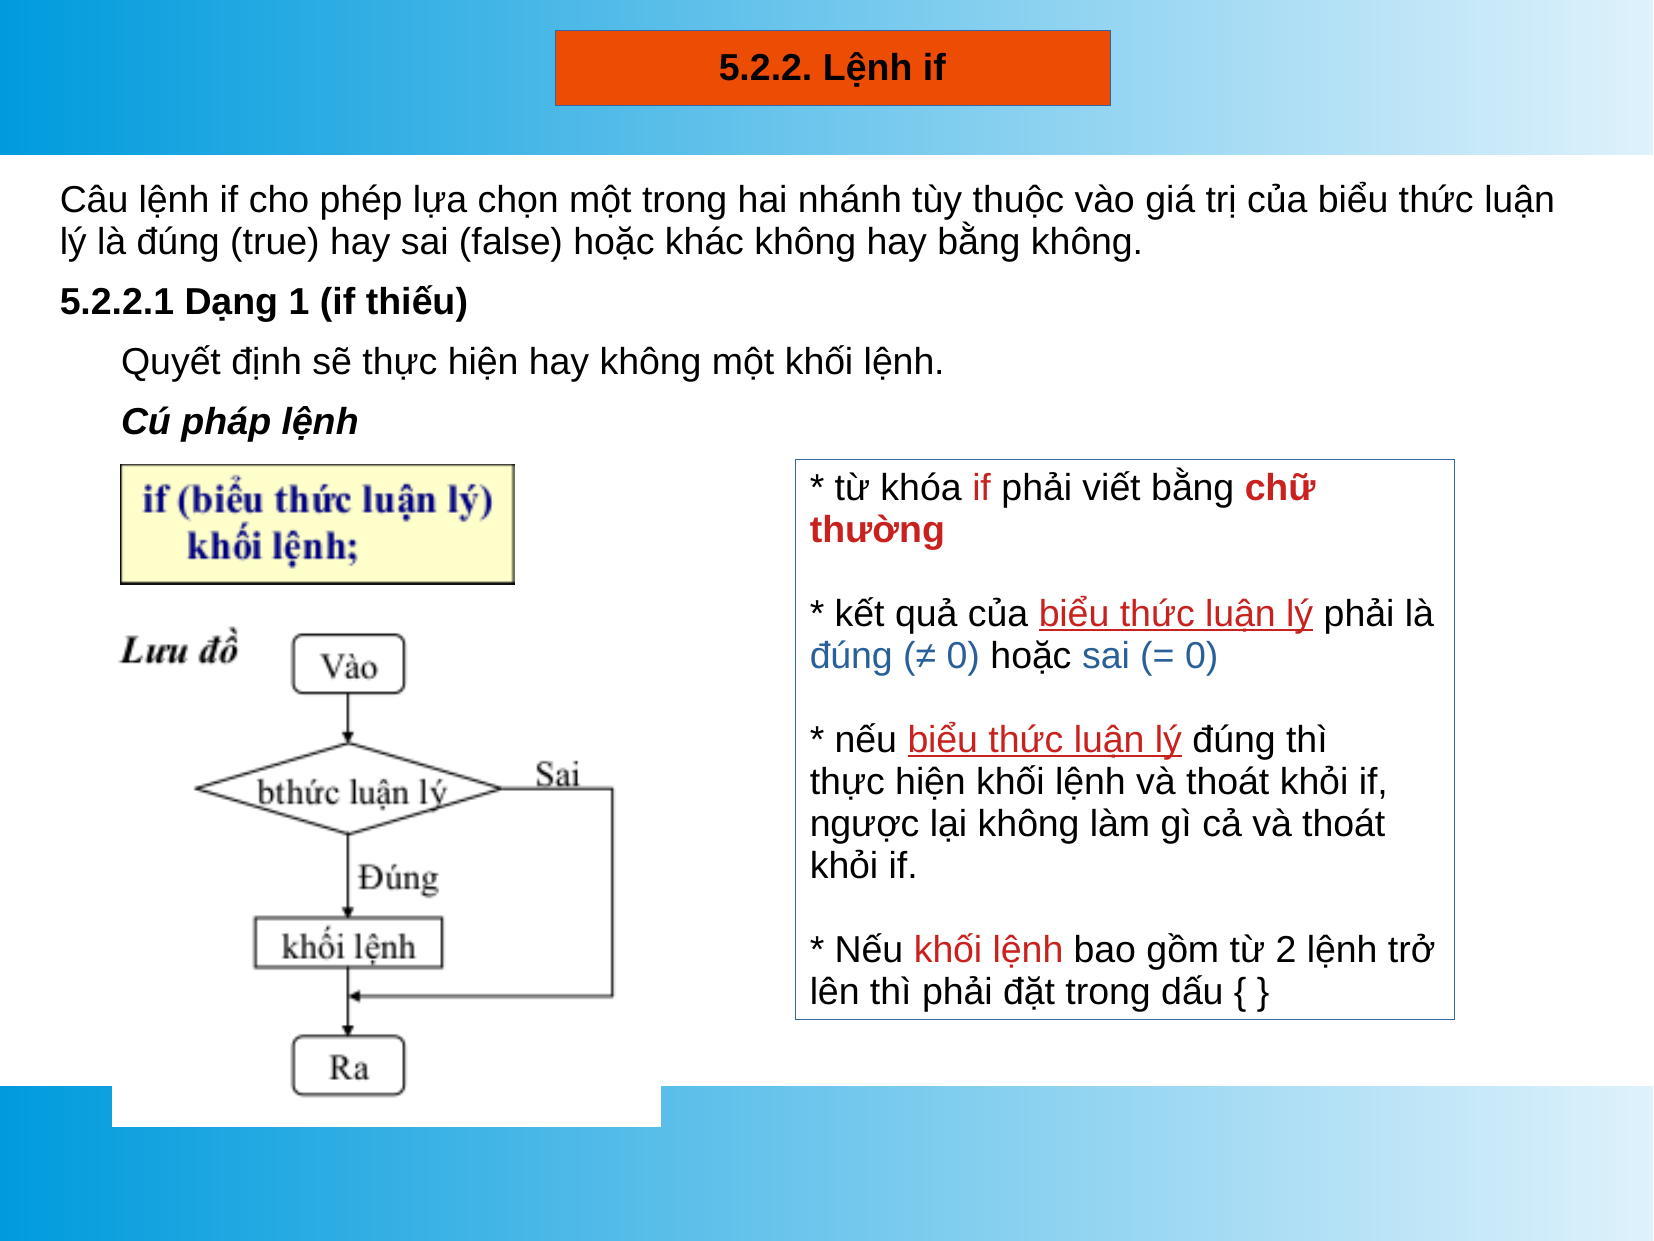

5.2.2. Lệnh if
Câu lệnh if cho phép lựa chọn một trong hai nhánh tùy thuộc vào giá trị của biểu thức luận
lý là đúng (true) hay sai (false) hoặc khác không hay bằng không.
5.2.2.1 Dạng 1 (if thiếu)
Quyết định sẽ thực hiện hay không một khối lệnh.
Cú pháp lệnh
* từ khóa if phải viết bằng chữ thường
* kết quả của biểu thức luận lý phải là
đúng (≠ 0) hoặc sai (= 0)
* nếu biểu thức luận lý đúng thì
thực hiện khối lệnh và thoát khỏi if,
ngược lại không làm gì cả và thoát khỏi if.
* Nếu khối lệnh bao gồm từ 2 lệnh trở lên thì phải đặt trong dấu { }